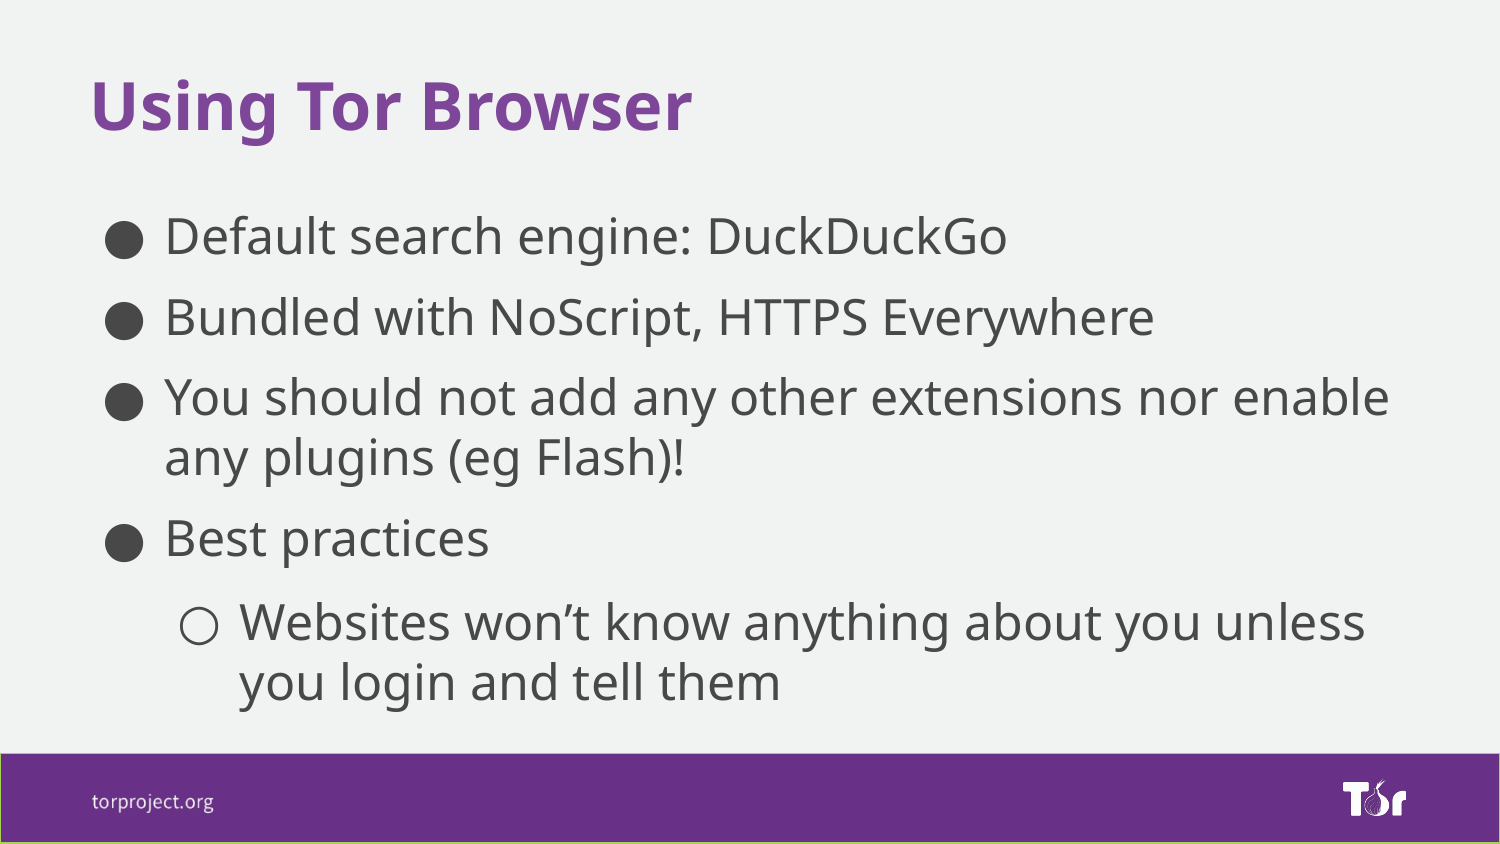

Using Tor Browser
Default search engine: DuckDuckGo
Bundled with NoScript, HTTPS Everywhere
You should not add any other extensions nor enable any plugins (eg Flash)!
Best practices
Websites won’t know anything about you unless you login and tell them